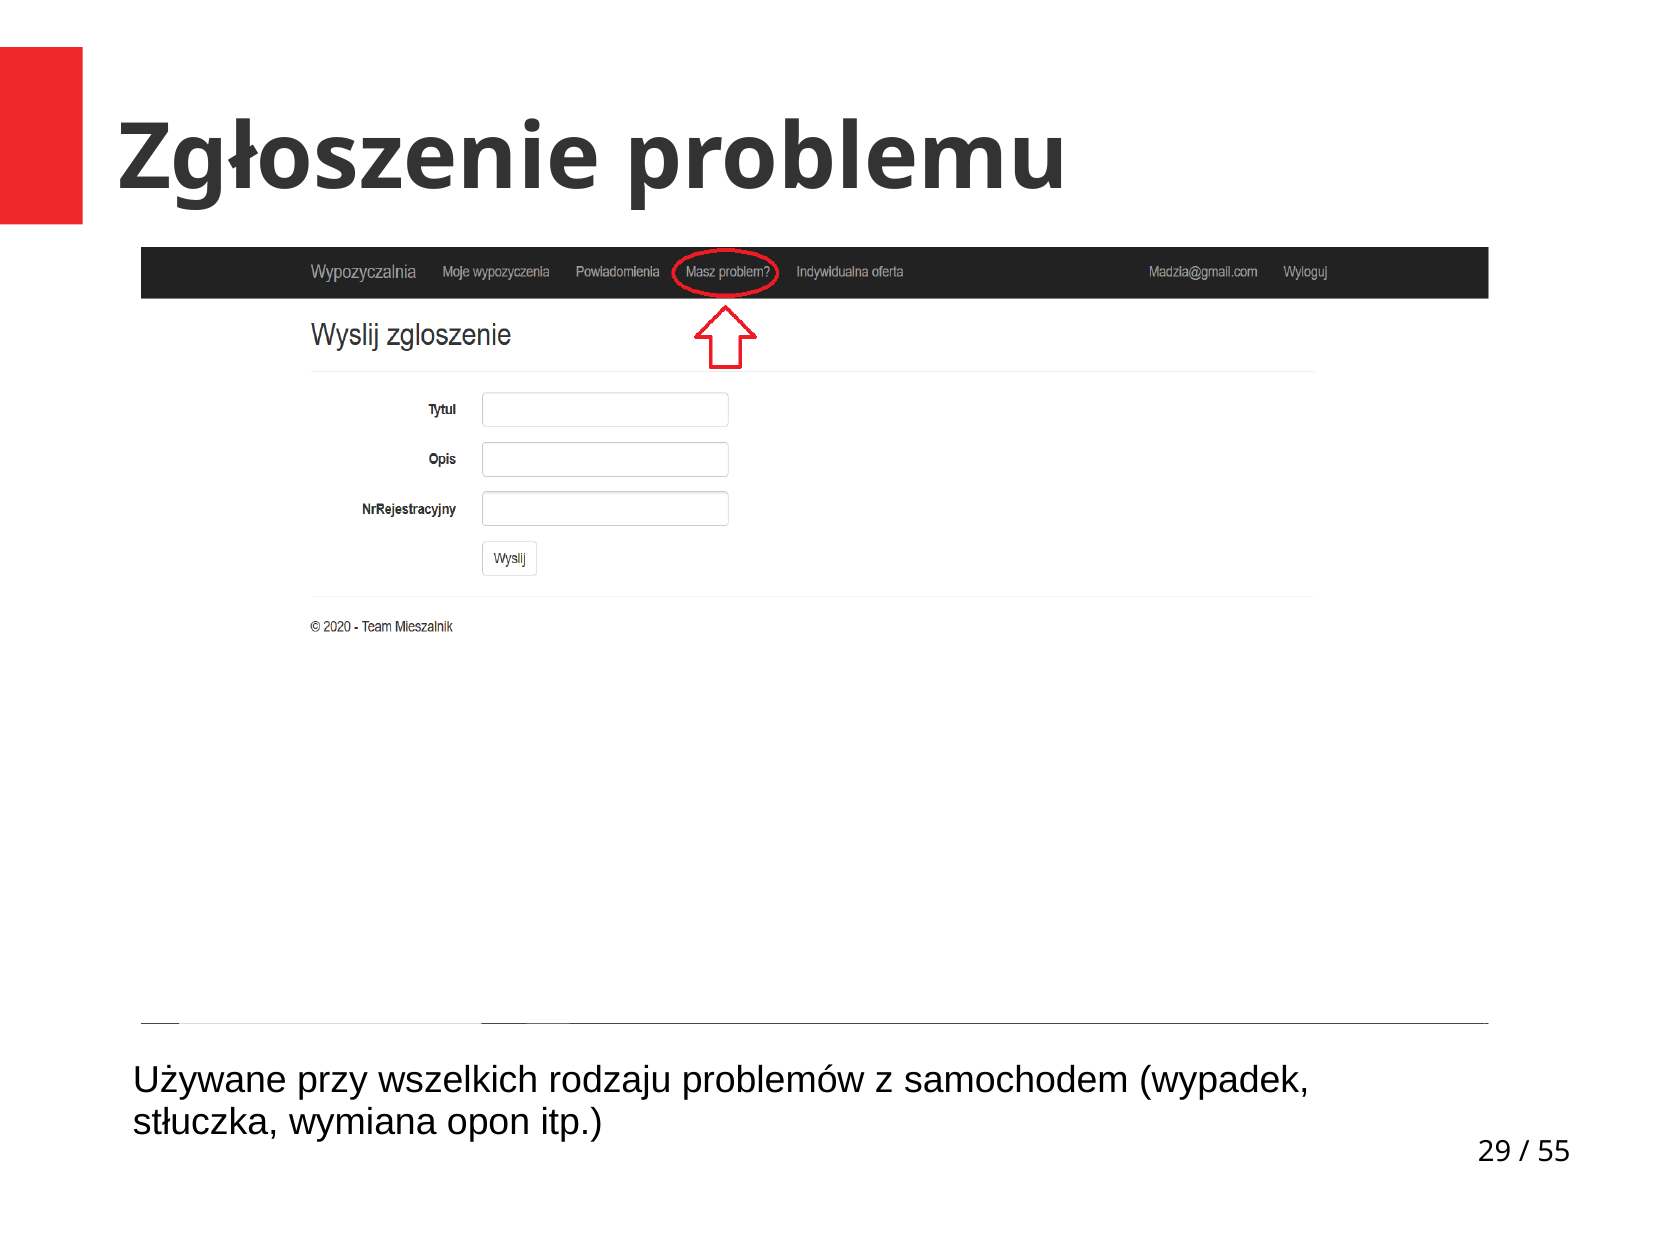

# Zgłoszenie problemu
Używane przy wszelkich rodzaju problemów z samochodem (wypadek, stłuczka, wymiana opon itp.)
29